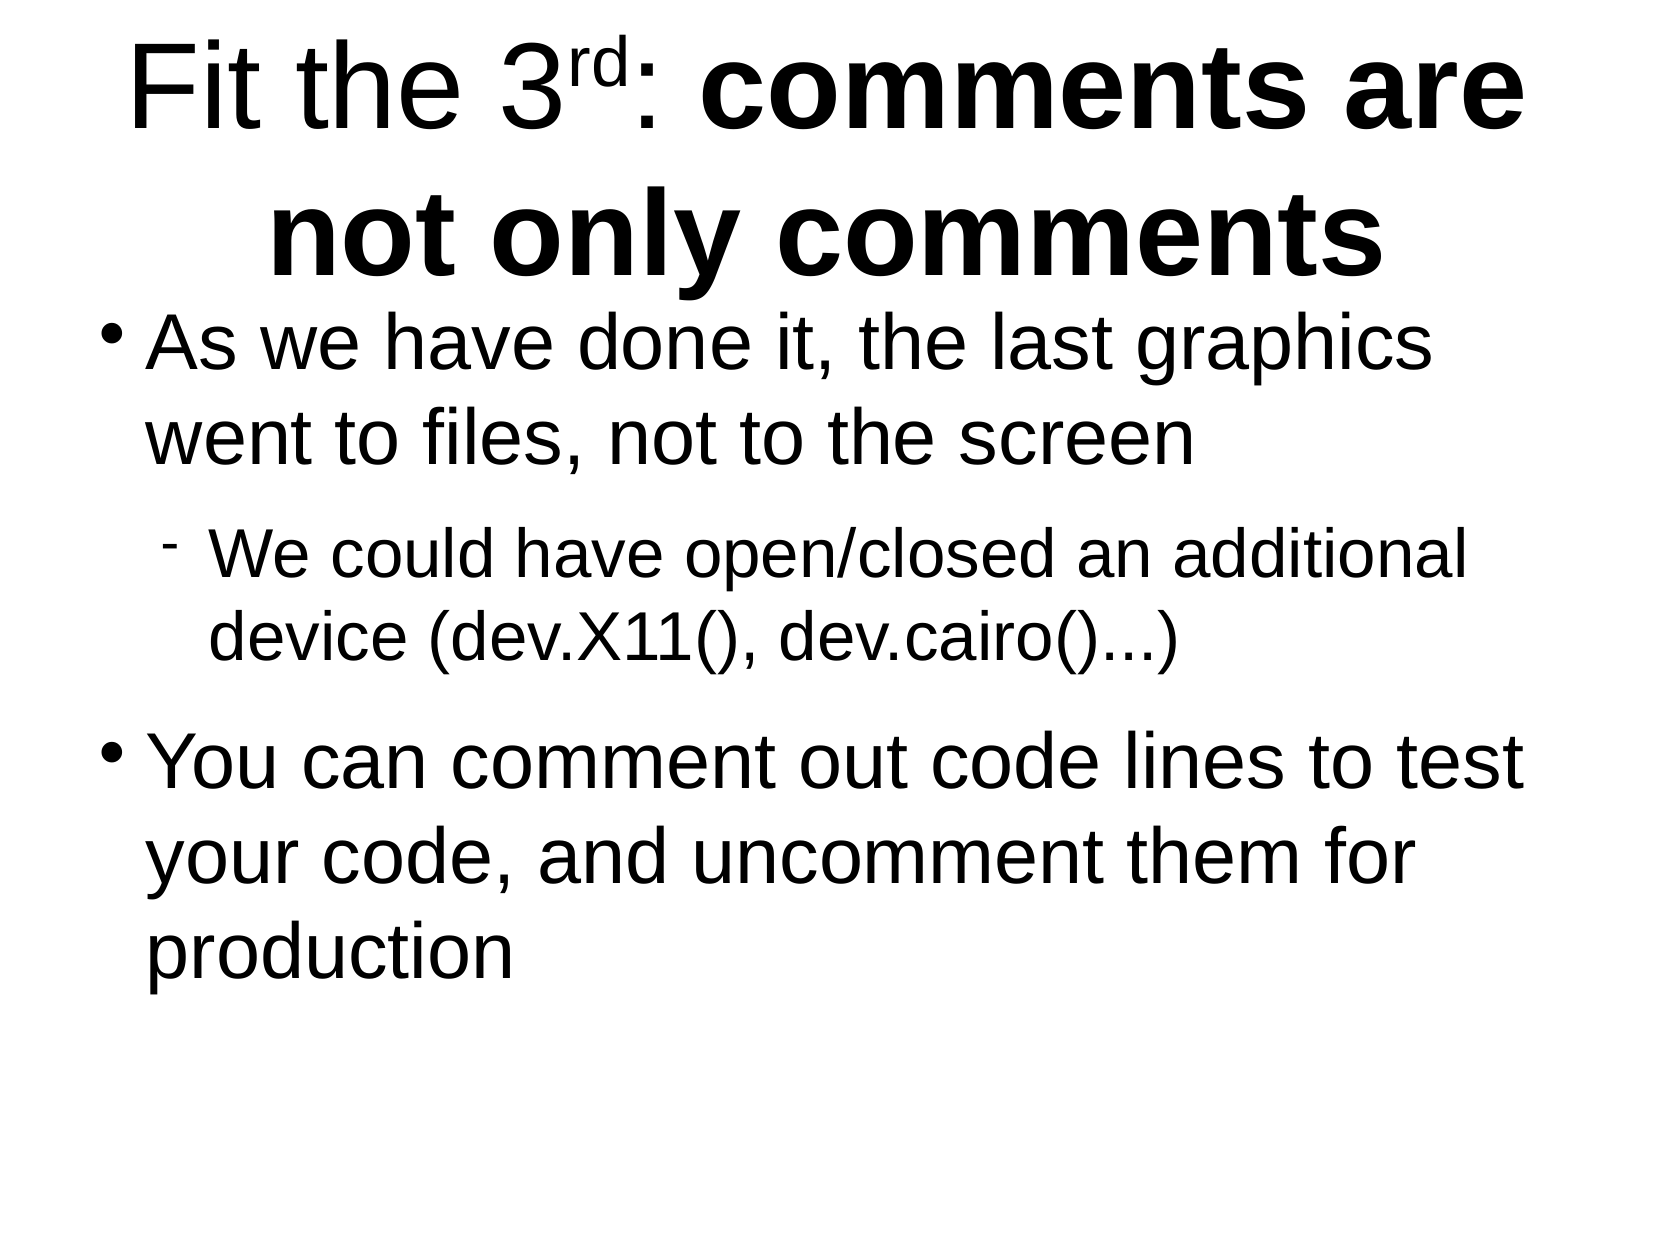

Fit the 3rd: comments are not only comments
As we have done it, the last graphics went to files, not to the screen
We could have open/closed an additional device (dev.X11(), dev.cairo()...)
You can comment out code lines to test your code, and uncomment them for production